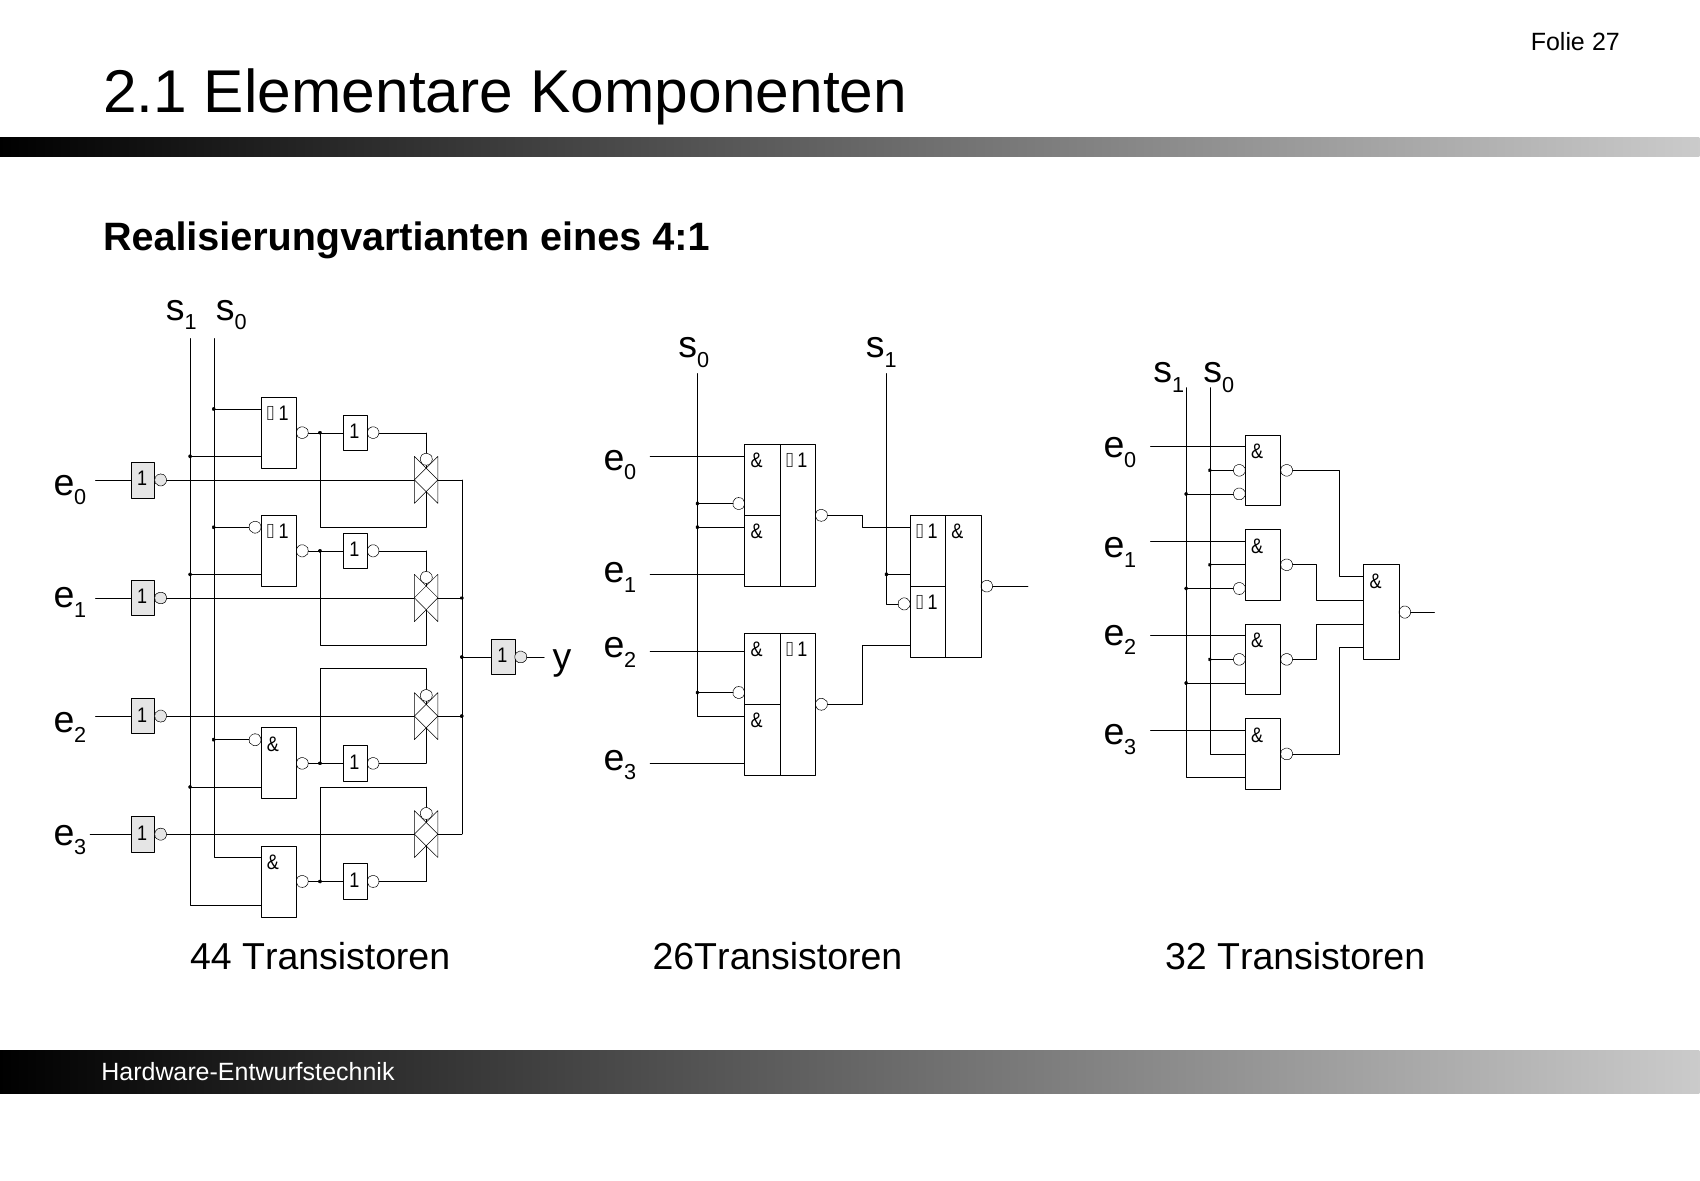

# 2.1 Elementare Komponenten
Realisierungvartianten eines 4:1
s1
s0
s0
s1
s1
s0
e0
e0
e0
e1
e1
e1
e2
e2
y
e2
e3
e3
e3
44 Transistoren
26Transistoren
32 Transistoren